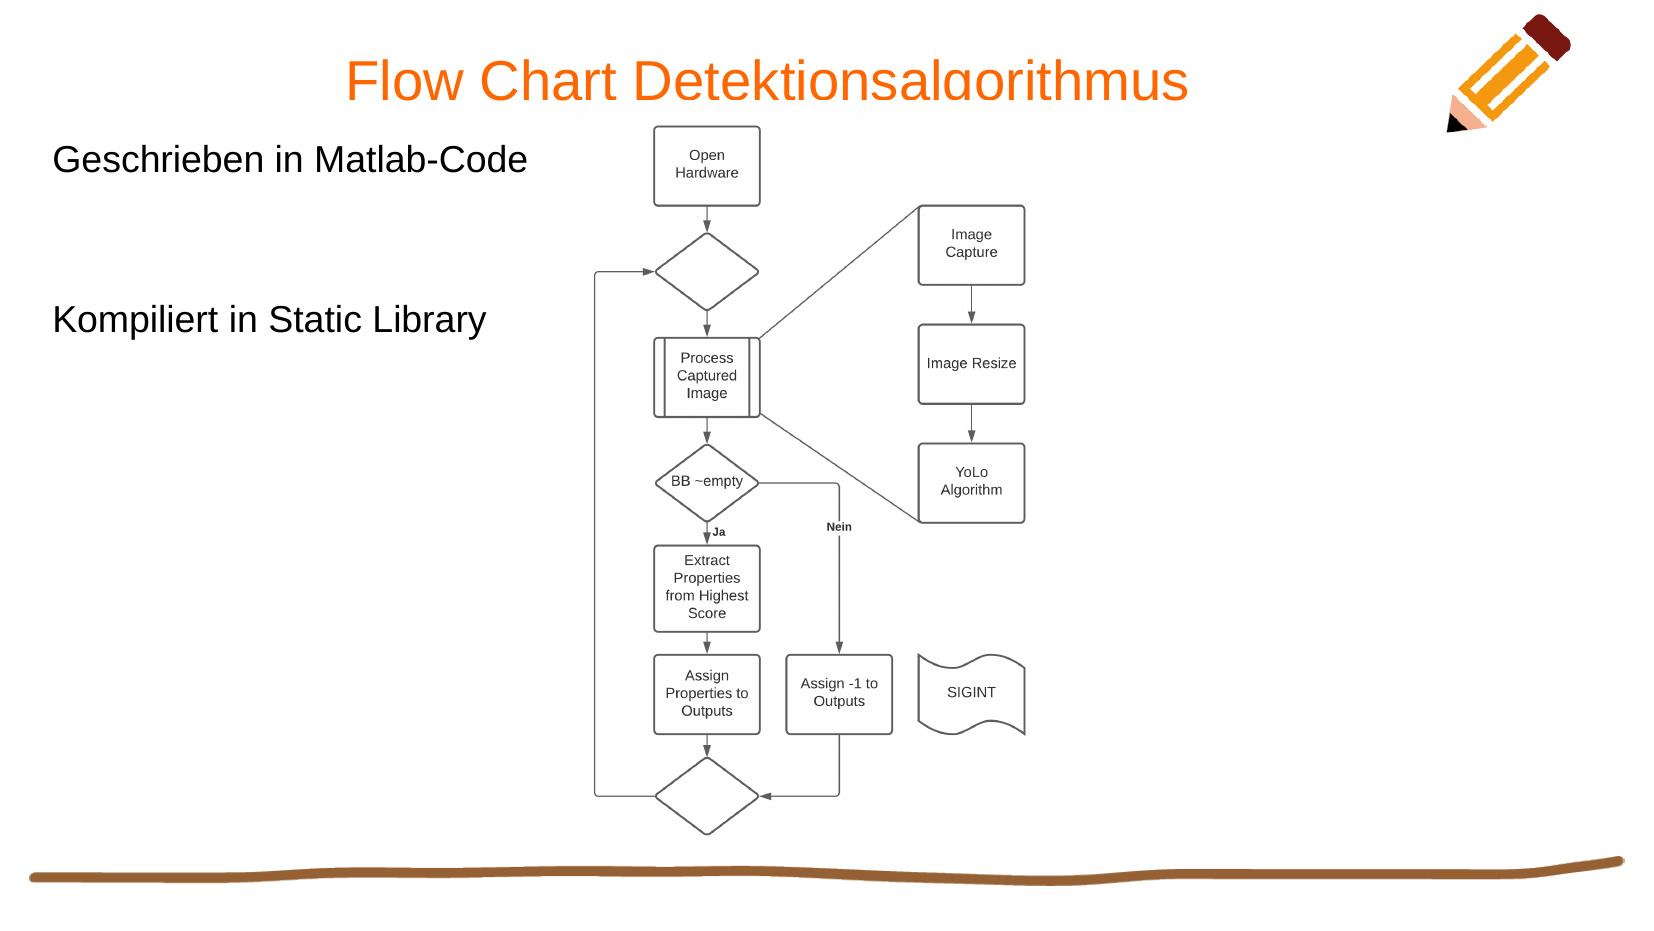

# Flow Chart Detektionsalgorithmus
Geschrieben in Matlab-Code
Kompiliert in Static Library